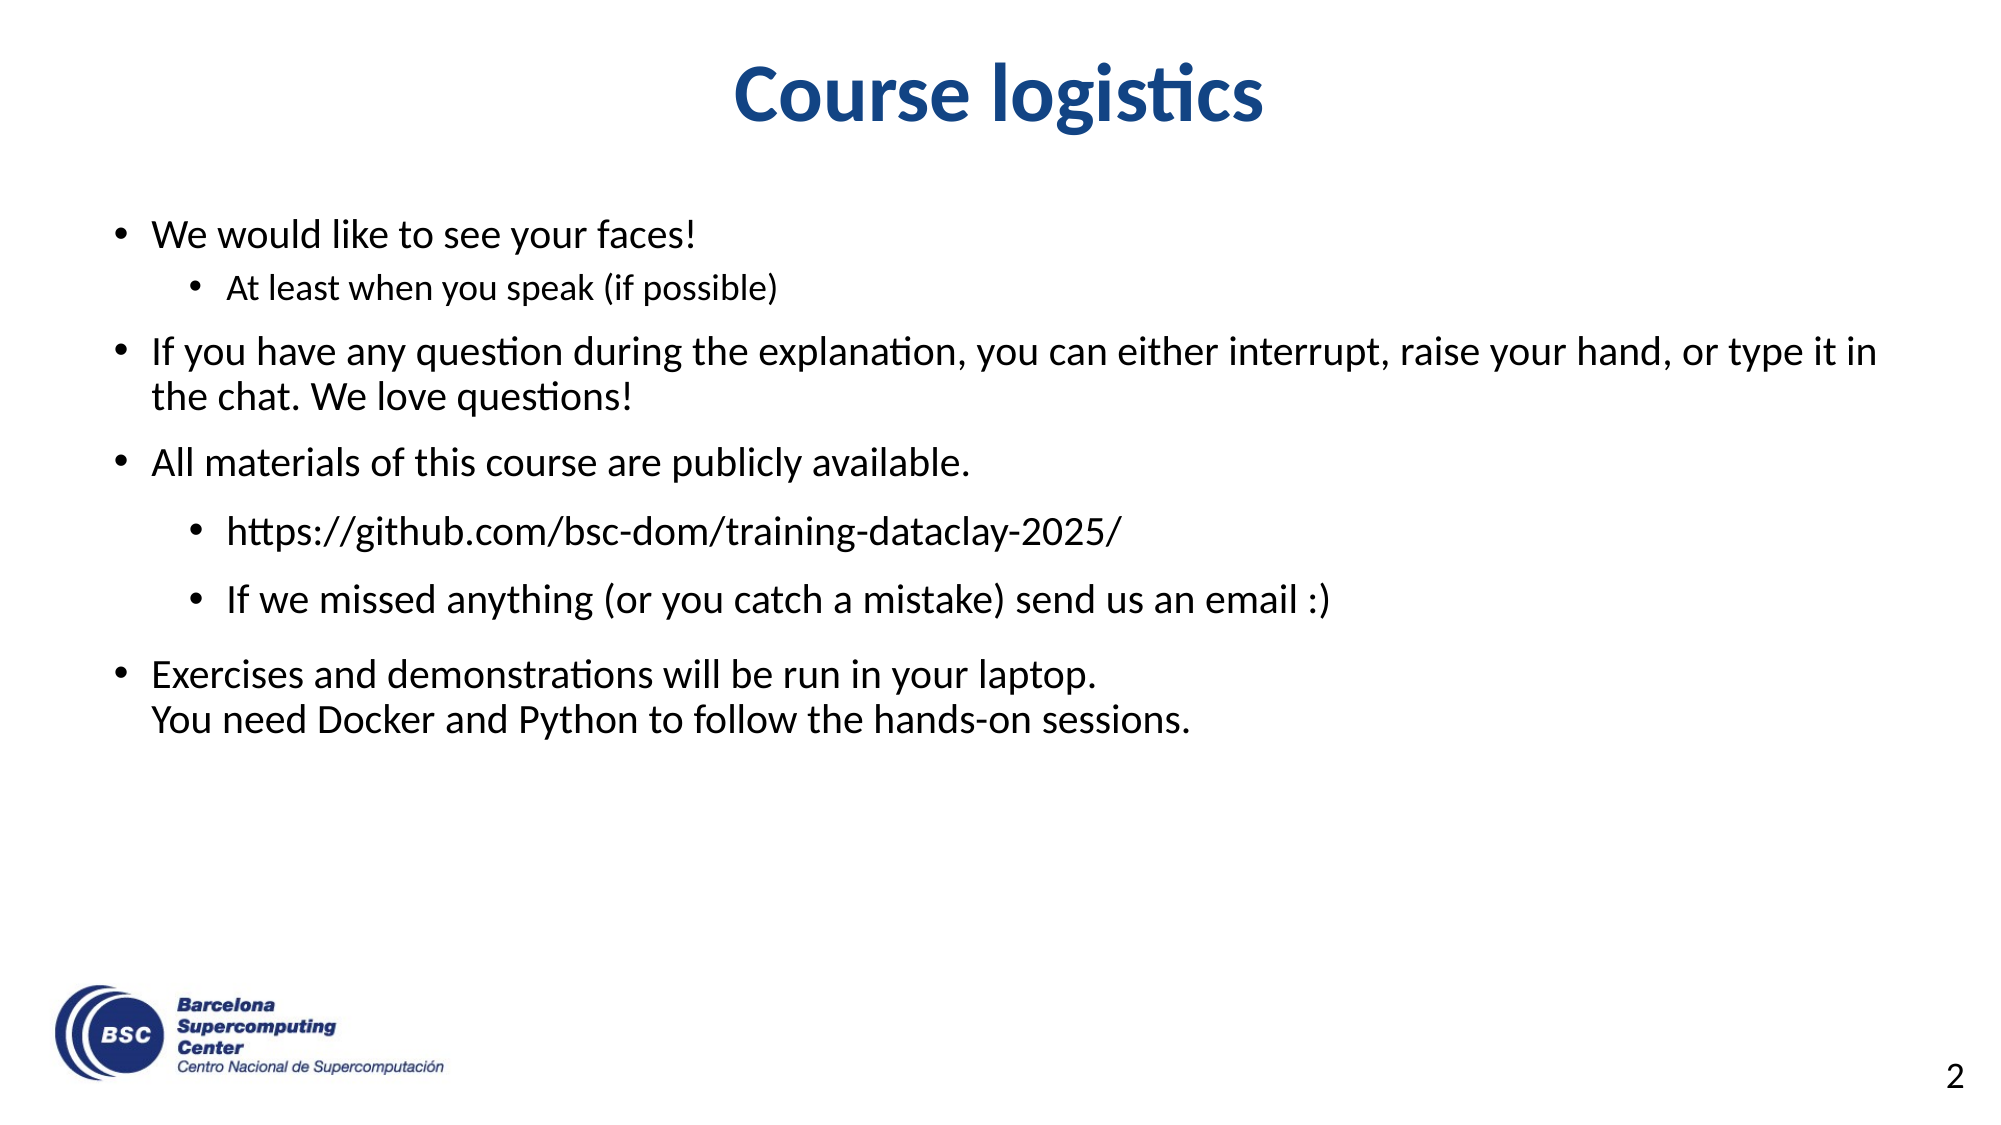

# Course logistics
We would like to see your faces!
At least when you speak (if possible)
If you have any question during the explanation, you can either interrupt, raise your hand, or type it in the chat. We love questions!
All materials of this course are publicly available.
https://github.com/bsc-dom/training-dataclay-2025/
If we missed anything (or you catch a mistake) send us an email :)
Exercises and demonstrations will be run in your laptop.
You need Docker and Python to follow the hands-on sessions.